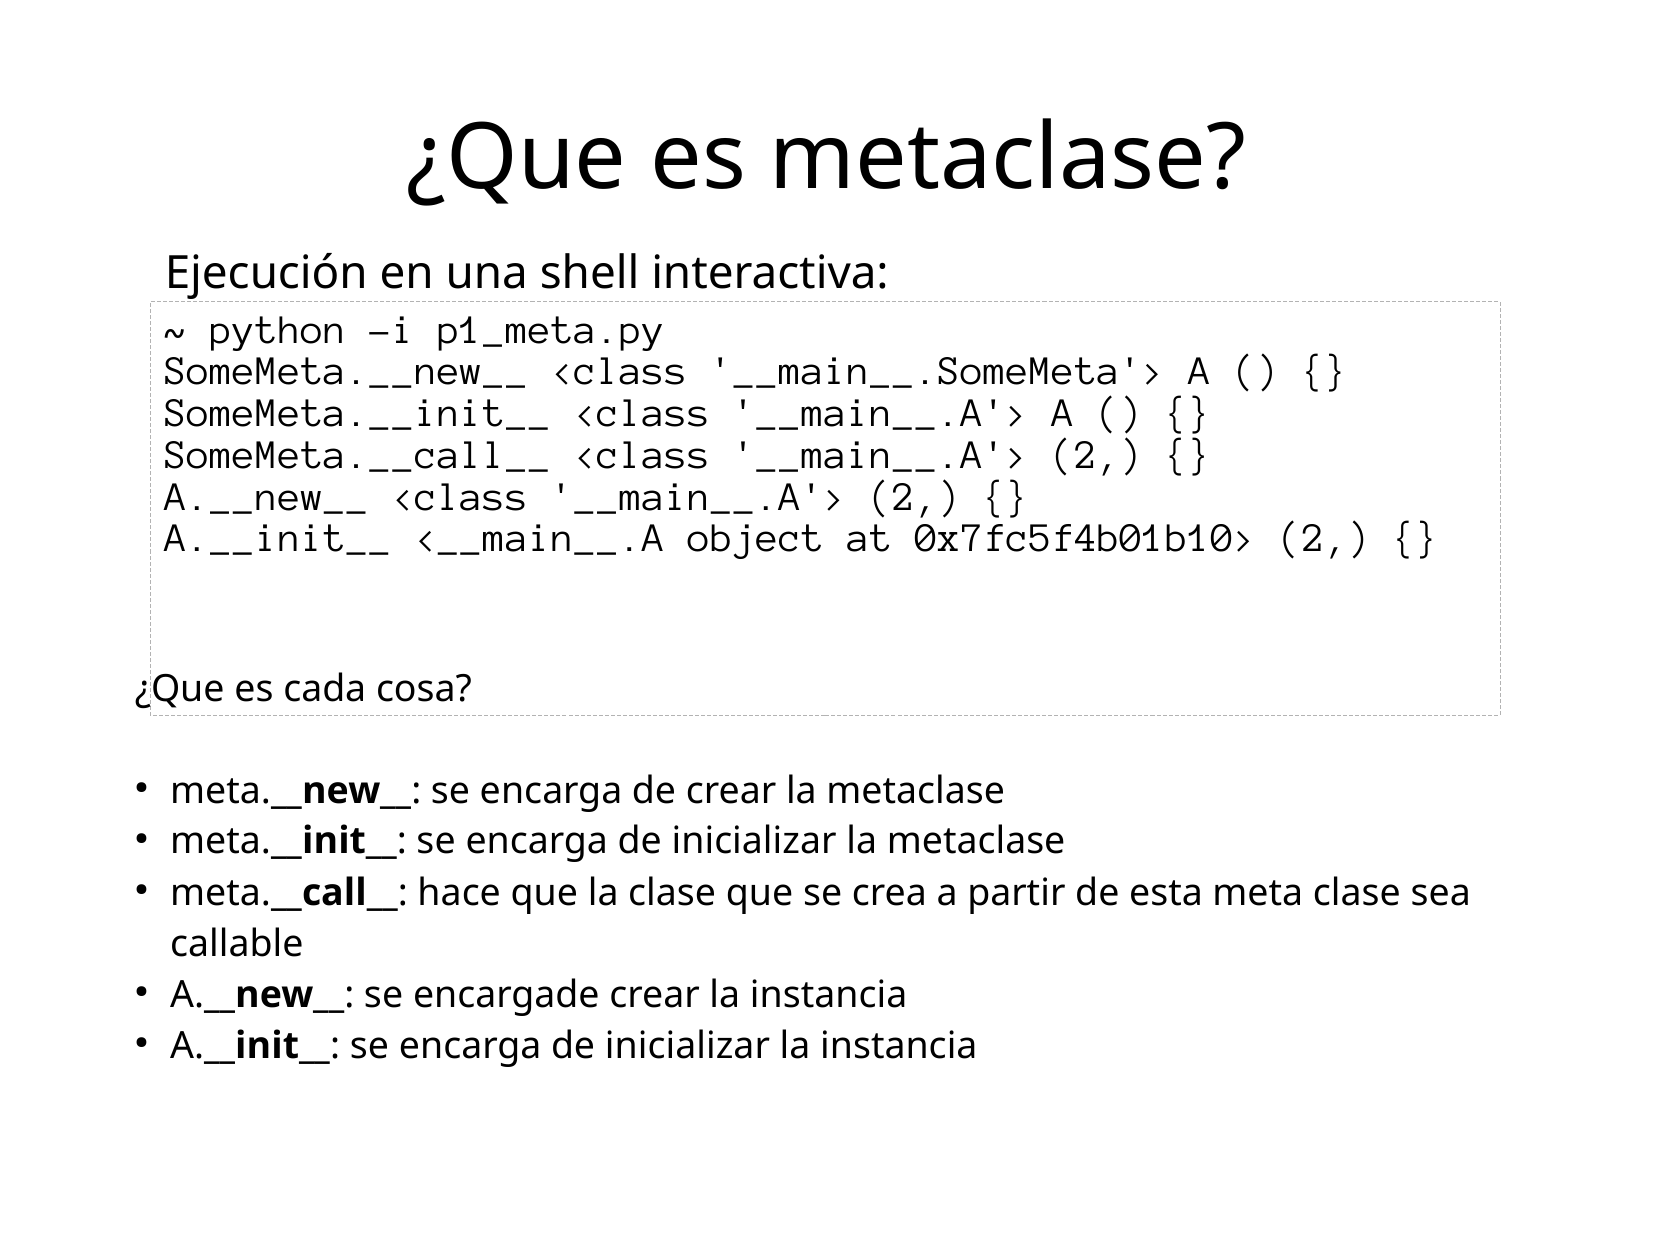

# ¿Que es metaclase?
Ejecución en una shell interactiva:
~ python -i p1_meta.py
SomeMeta.__new__ <class '__main__.SomeMeta'> A () {}
SomeMeta.__init__ <class '__main__.A'> A () {}
SomeMeta.__call__ <class '__main__.A'> (2,) {}
A.__new__ <class '__main__.A'> (2,) {}
A.__init__ <__main__.A object at 0x7fc5f4b01b10> (2,) {}
¿Que es cada cosa?
meta.__new__: se encarga de crear la metaclase
meta.__init__: se encarga de inicializar la metaclase
meta.__call__: hace que la clase que se crea a partir de esta meta clase sea callable
A.__new__: se encargade crear la instancia
A.__init__: se encarga de inicializar la instancia